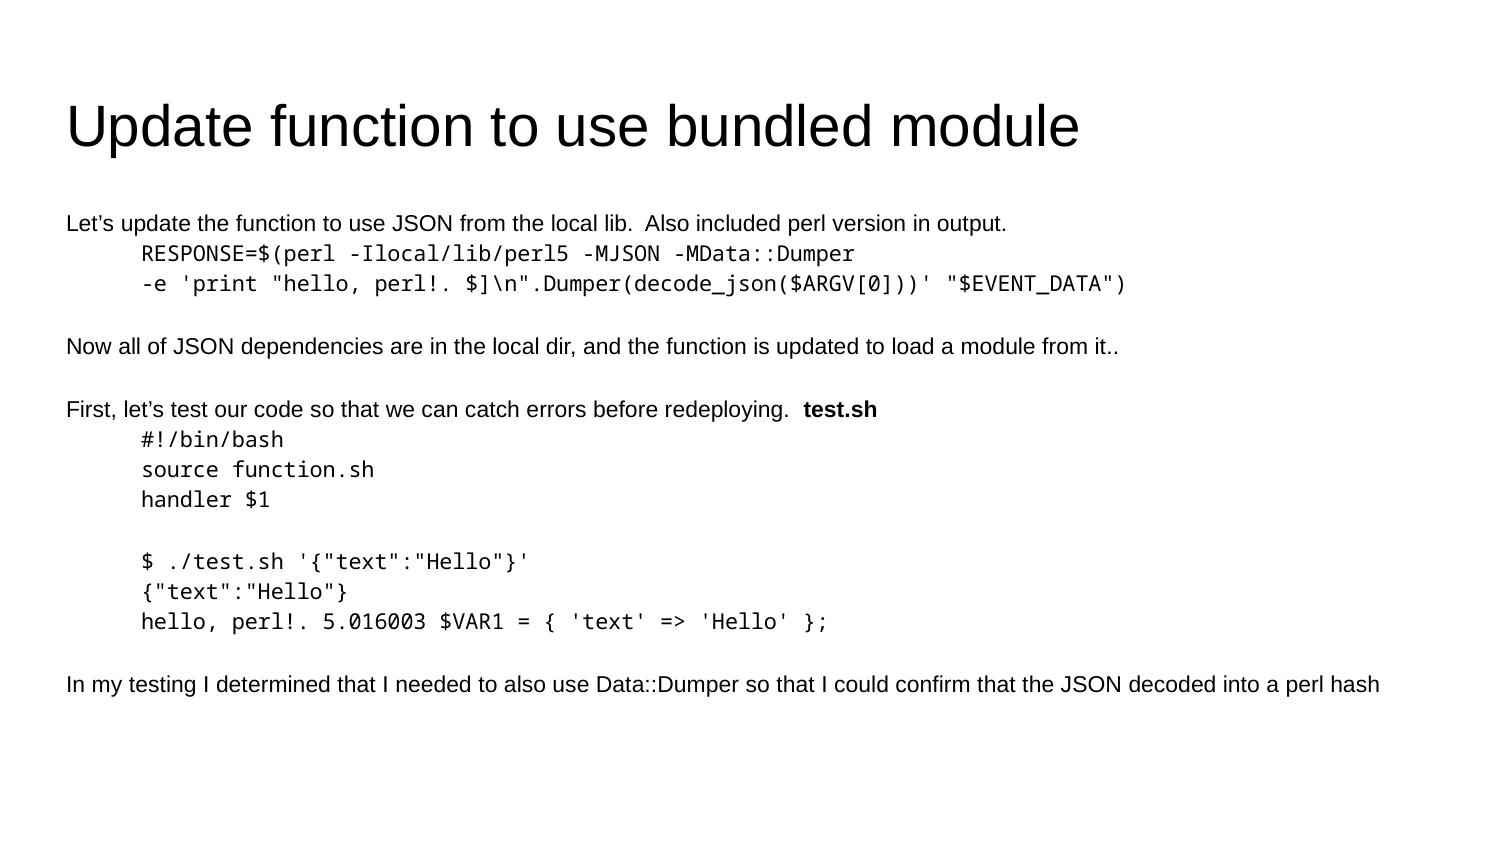

# Update function to use bundled module
Let’s update the function to use JSON from the local lib. Also included perl version in output.
RESPONSE=$(perl -Ilocal/lib/perl5 -MJSON -MData::Dumper
-e 'print "hello, perl!. $]\n".Dumper(decode_json($ARGV[0]))' "$EVENT_DATA")
Now all of JSON dependencies are in the local dir, and the function is updated to load a module from it..
First, let’s test our code so that we can catch errors before redeploying. test.sh
#!/bin/bash
source function.sh
handler $1
$ ./test.sh '{"text":"Hello"}'
{"text":"Hello"}
hello, perl!. 5.016003 $VAR1 = { 'text' => 'Hello' };
In my testing I determined that I needed to also use Data::Dumper so that I could confirm that the JSON decoded into a perl hash